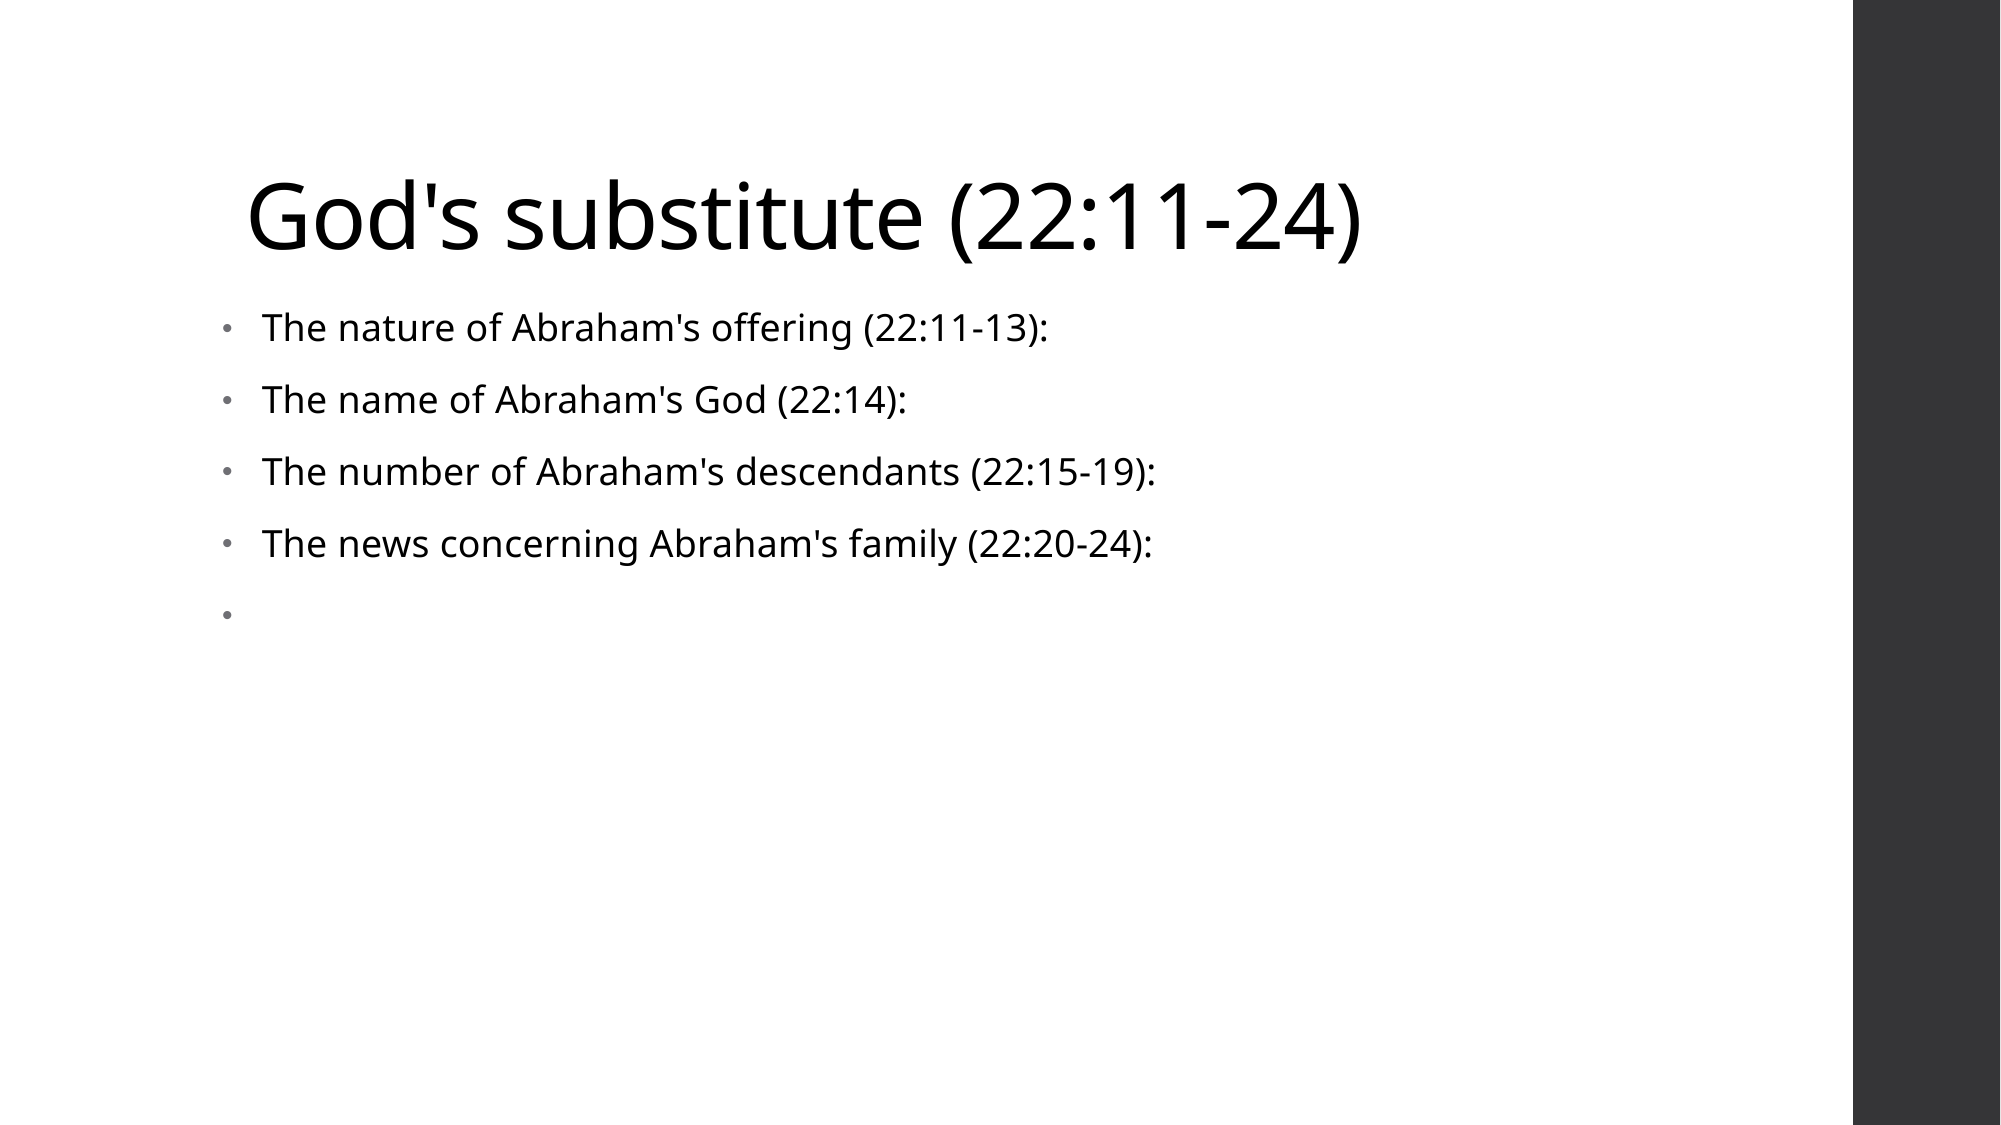

# God's substitute (22:11-24)
 The nature of Abraham's offering (22:11-13):
 The name of Abraham's God (22:14):
 The number of Abraham's descendants (22:15-19):
 The news concerning Abraham's family (22:20-24):